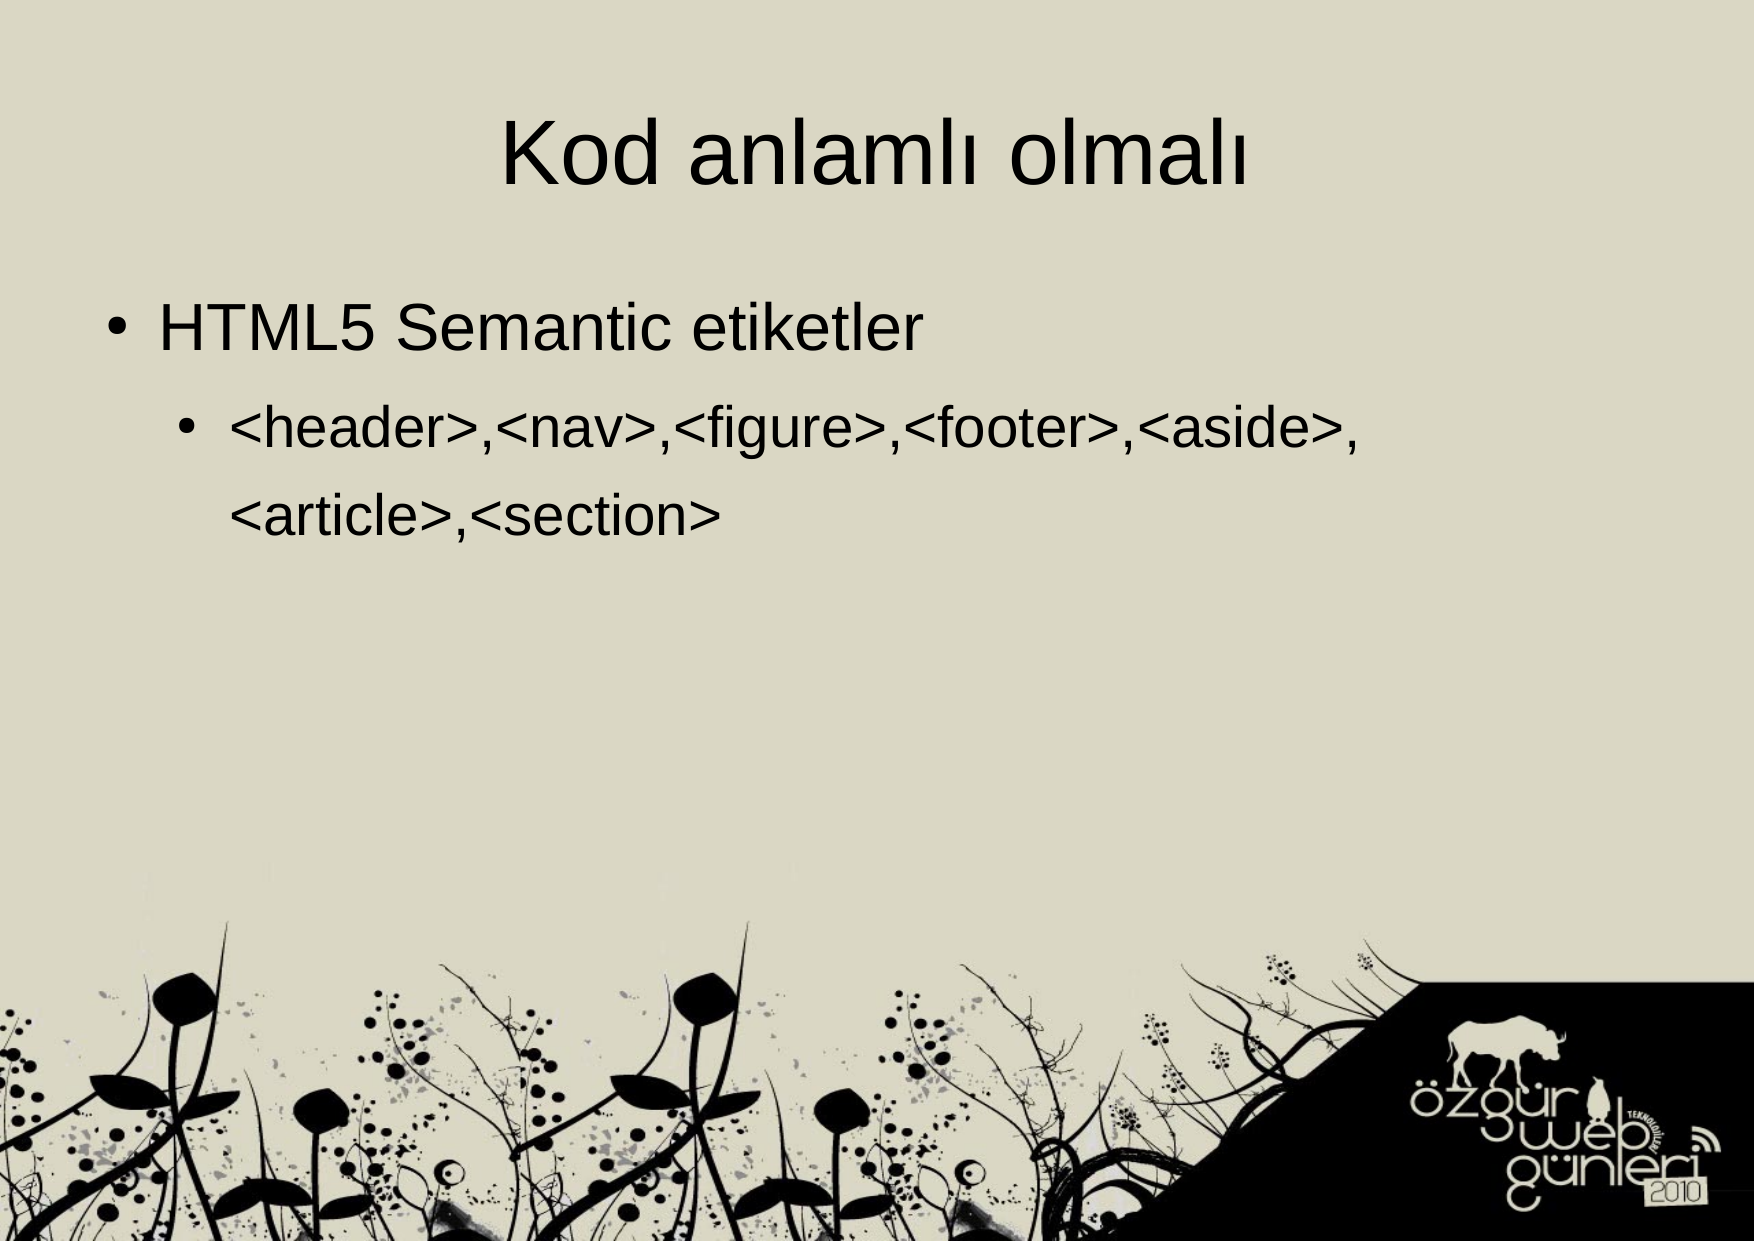

# Kod anlamlı olmalı
HTML5 Semantic etiketler
<header>,<nav>,<figure>,<footer>,<aside>,
<article>,<section>